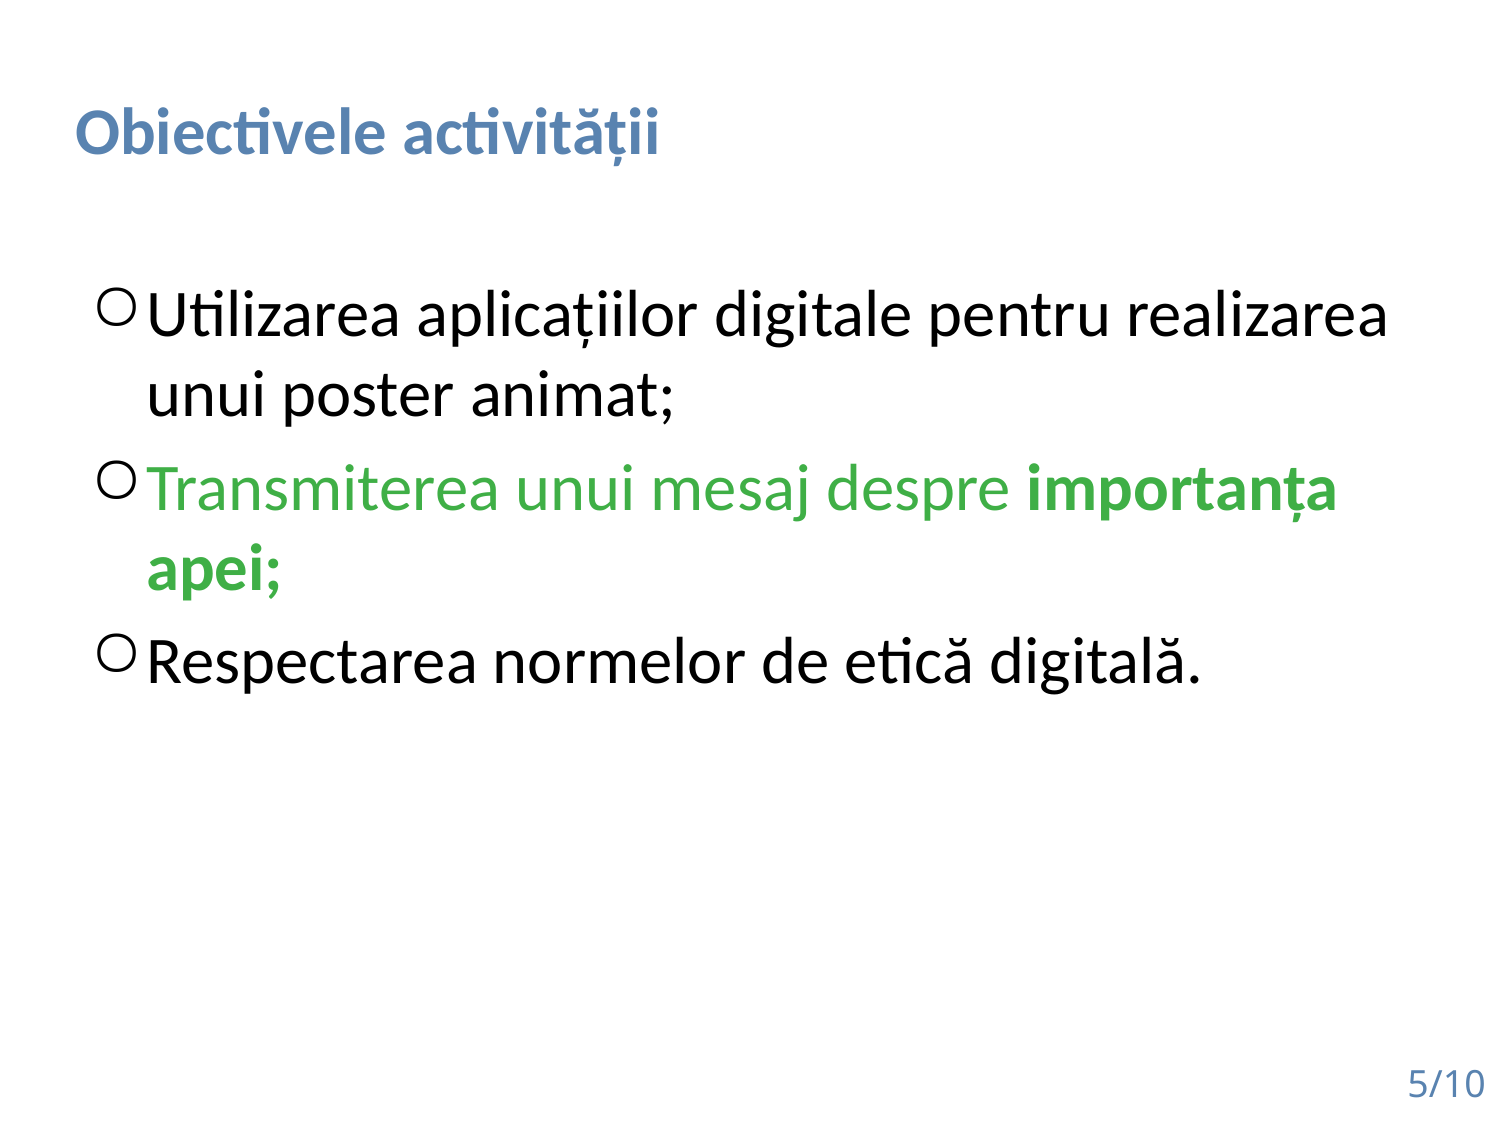

Obiectivele activității
Utilizarea aplicațiilor digitale pentru realizarea unui poster animat;
Transmiterea unui mesaj despre importanța apei;
Respectarea normelor de etică digitală.
#